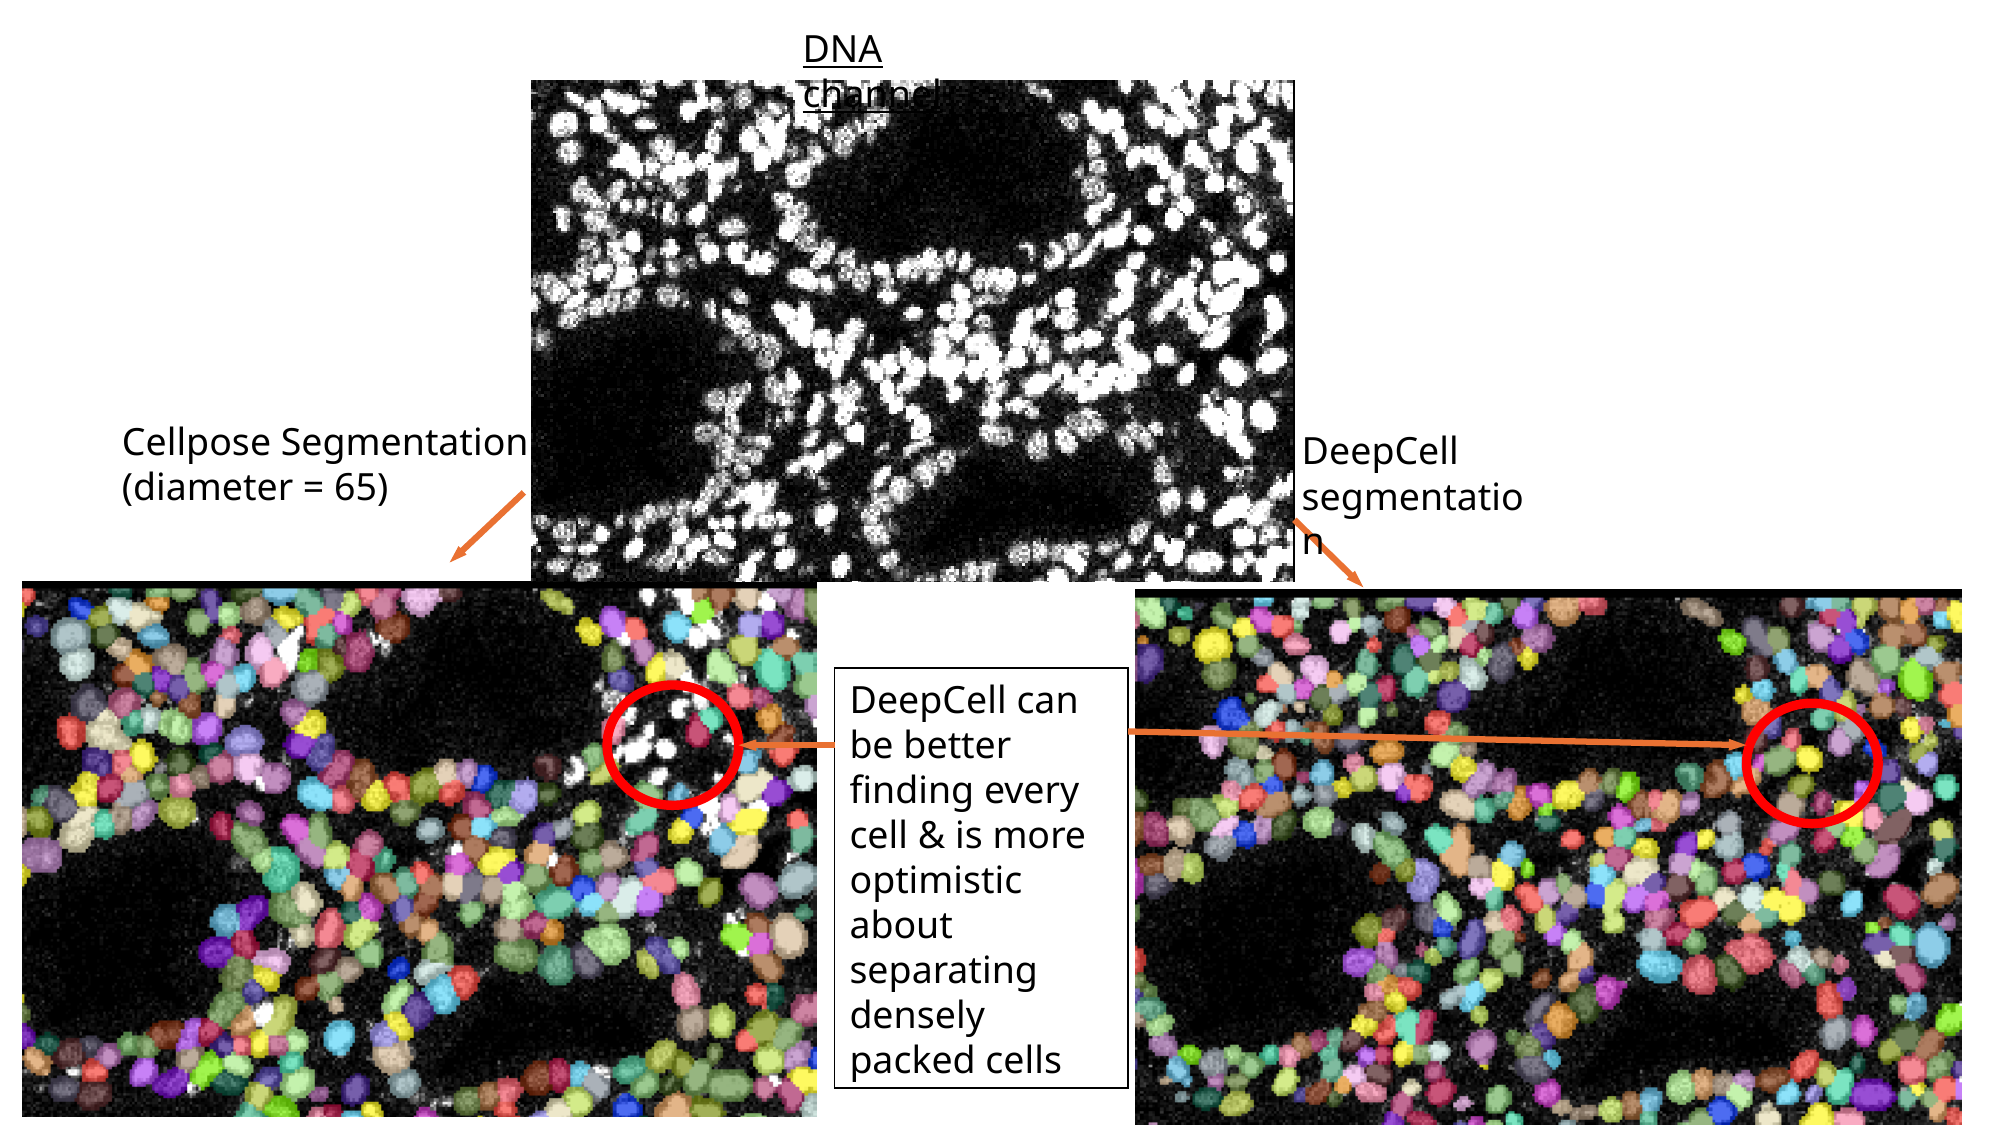

DNA channel
Cellpose Segmentation
(diameter = 65)
DeepCell segmentation
DeepCell can be better finding every cell & is more optimistic about separating densely packed cells